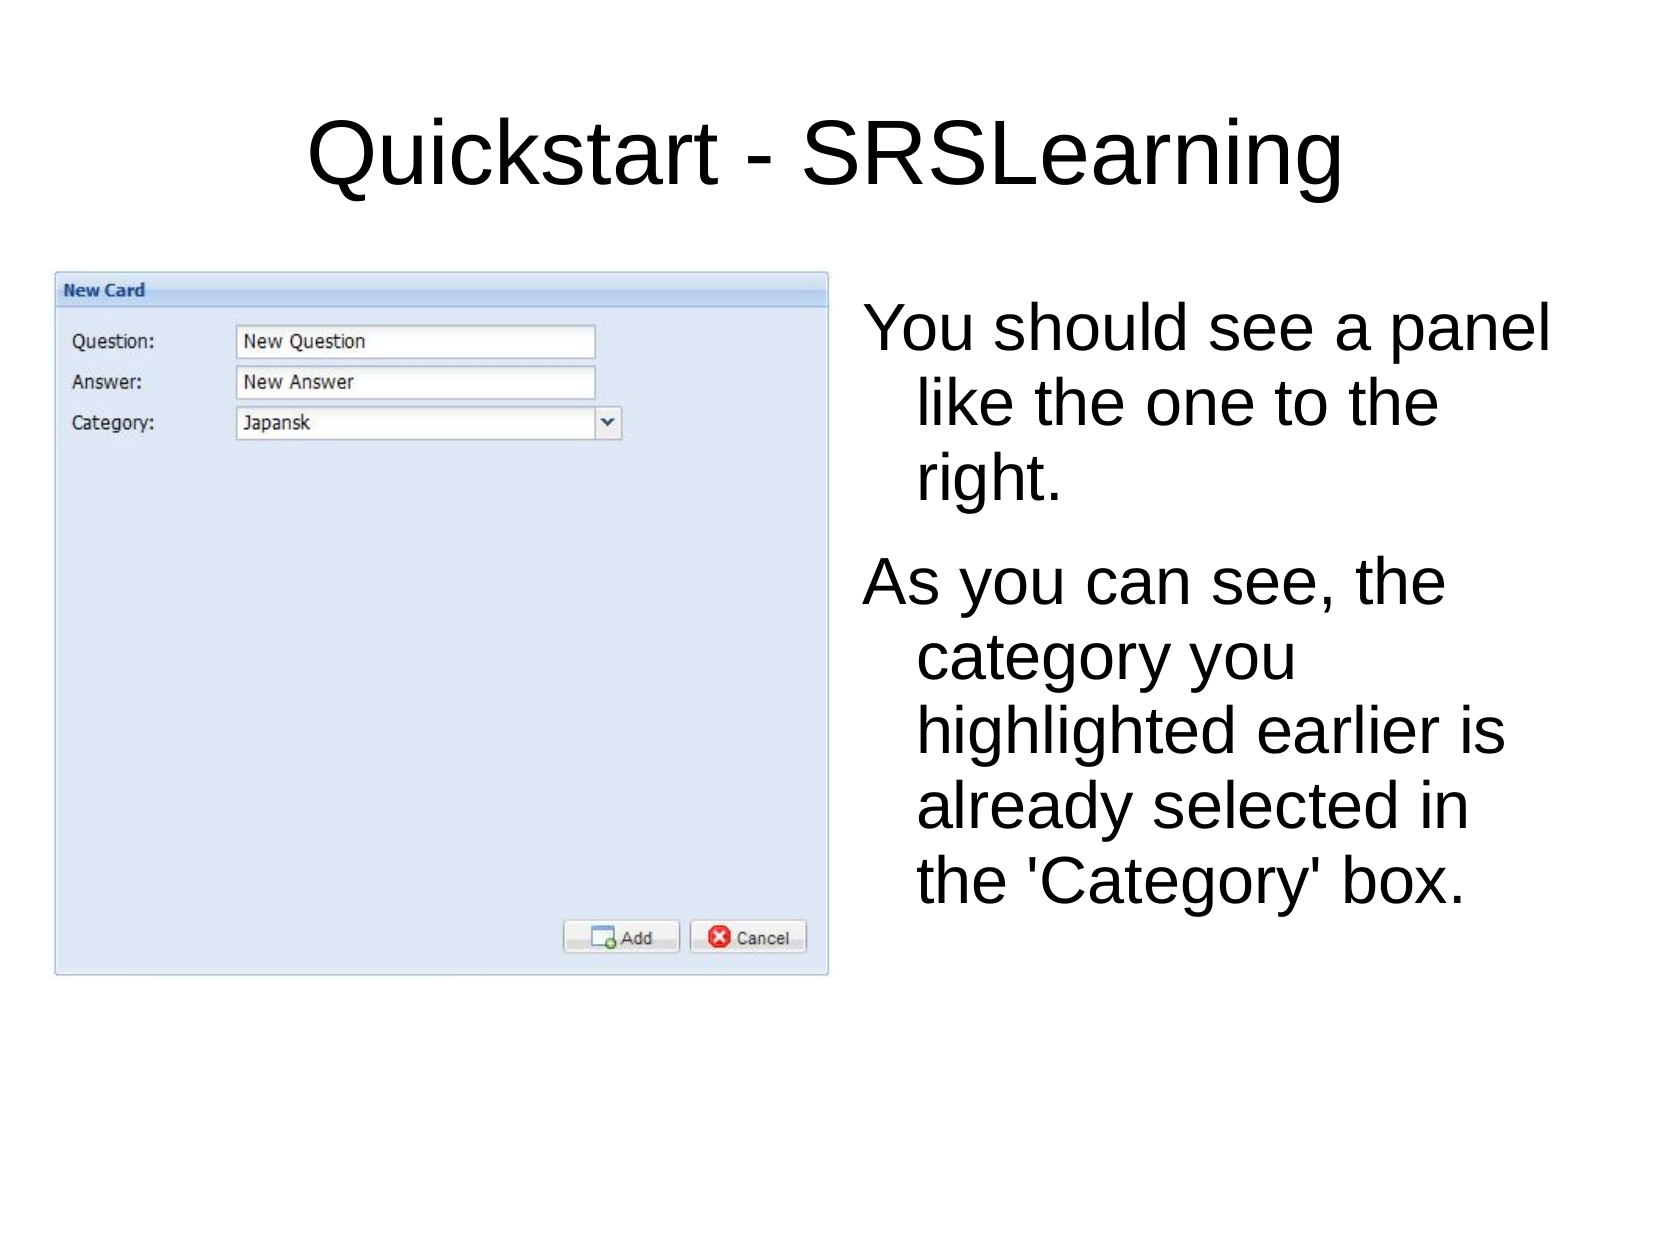

# Quickstart - SRSLearning
You should see a panel like the one to the right.
As you can see, the category you highlighted earlier is already selected in the 'Category' box.